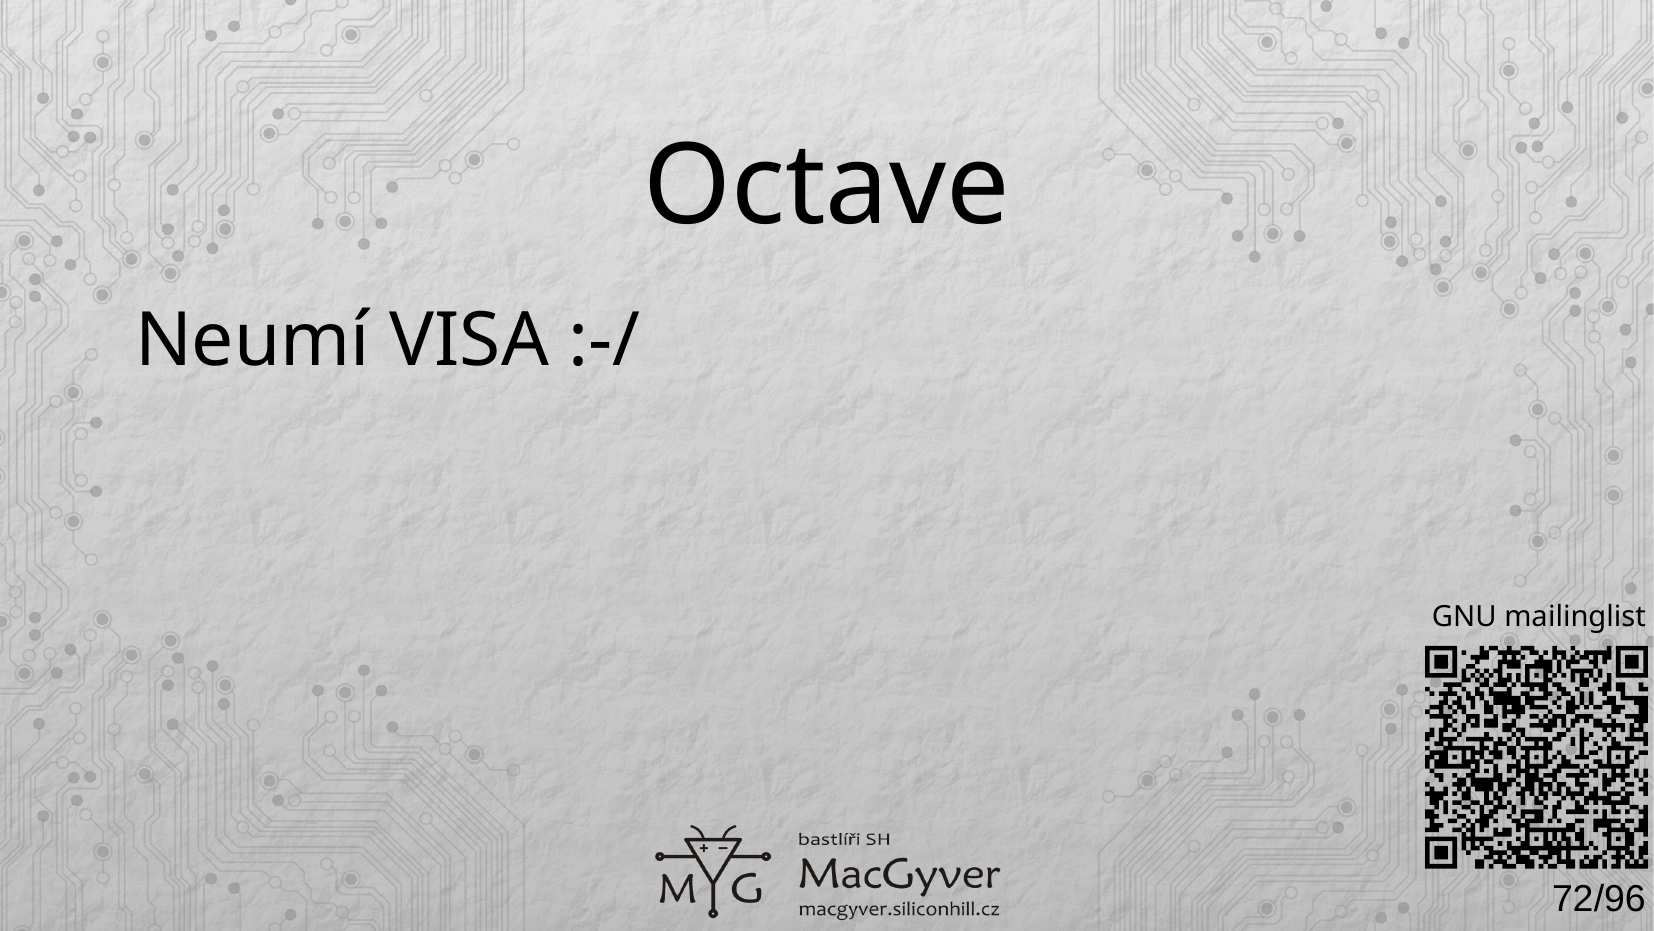

# Octave
Neumí VISA :-/
GNU mailinglist